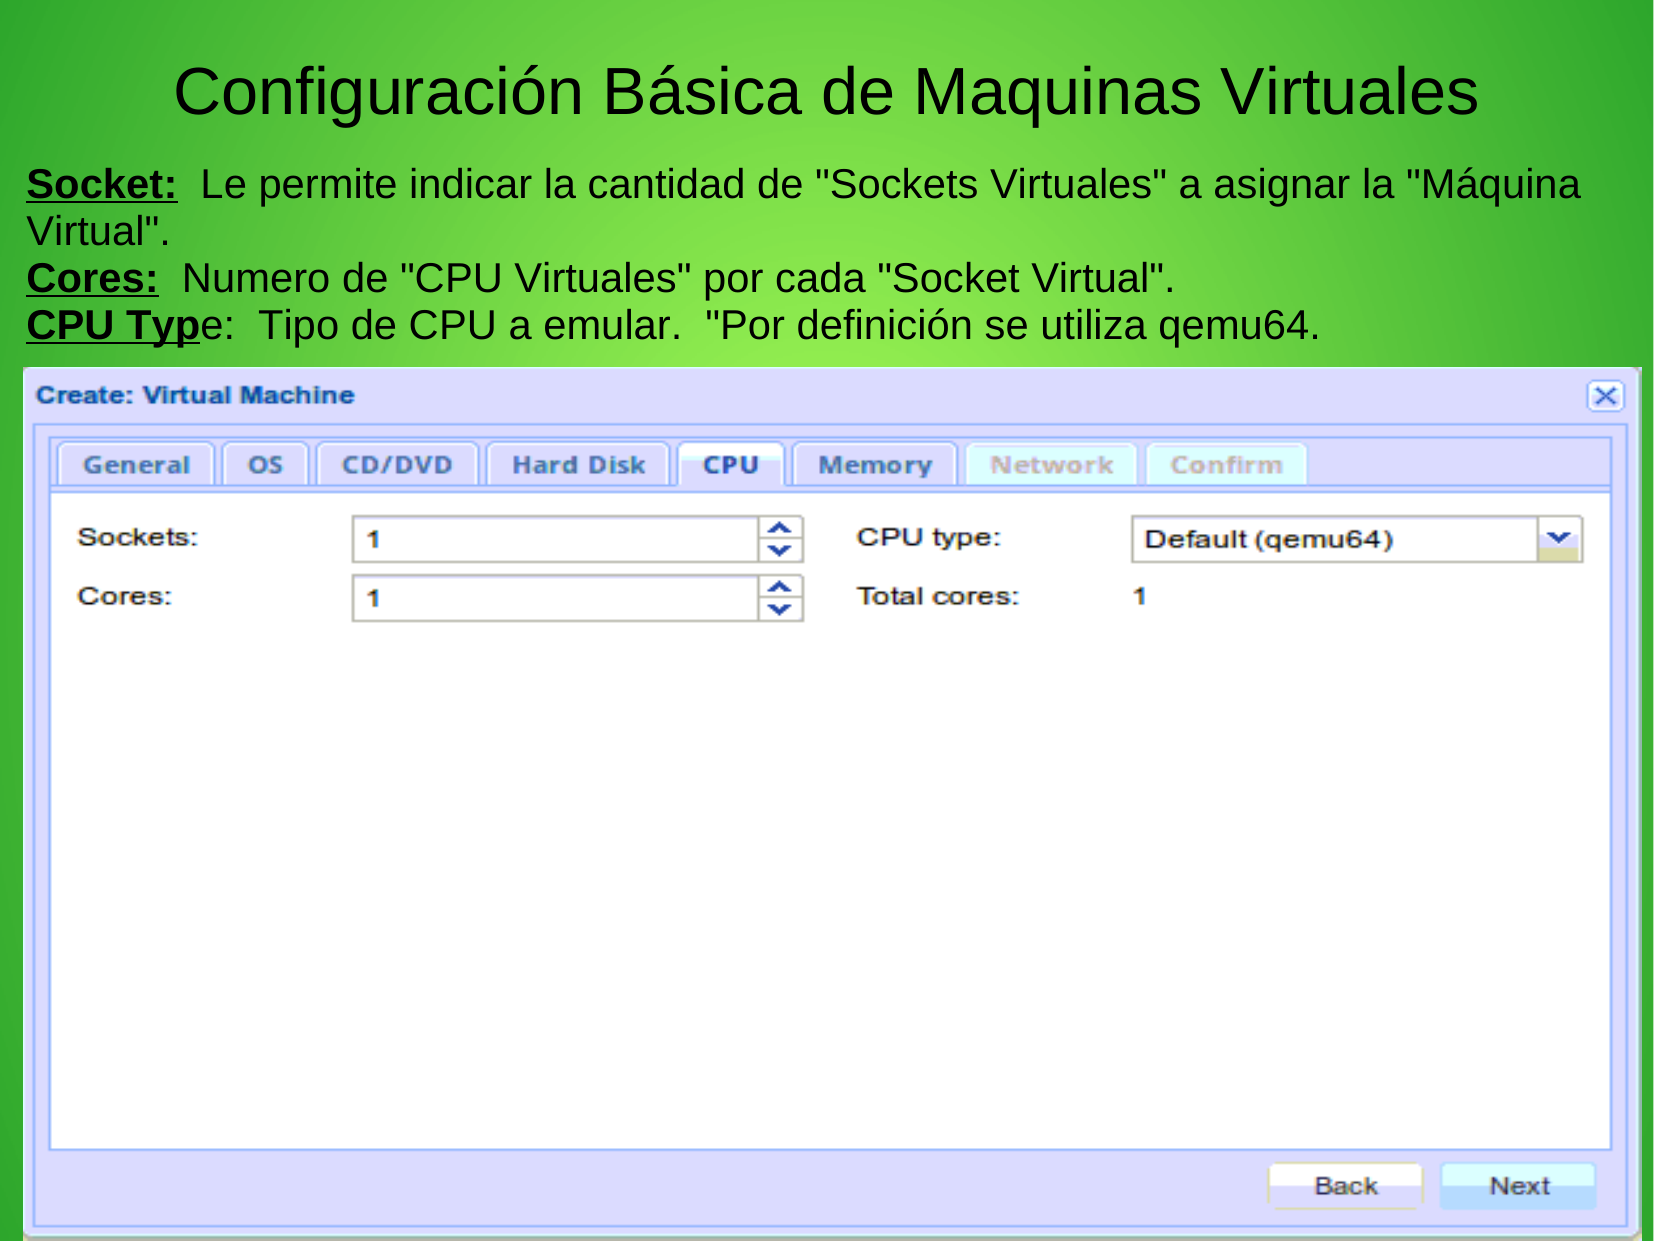

Configuración Básica de Maquinas Virtuales
Socket: Le permite indicar la cantidad de "Sockets Virtuales" a asignar la "Máquina Virtual".
Cores: Numero de "CPU Virtuales" por cada "Socket Virtual".
CPU Type: Tipo de CPU a emular. "Por definición se utiliza qemu64.